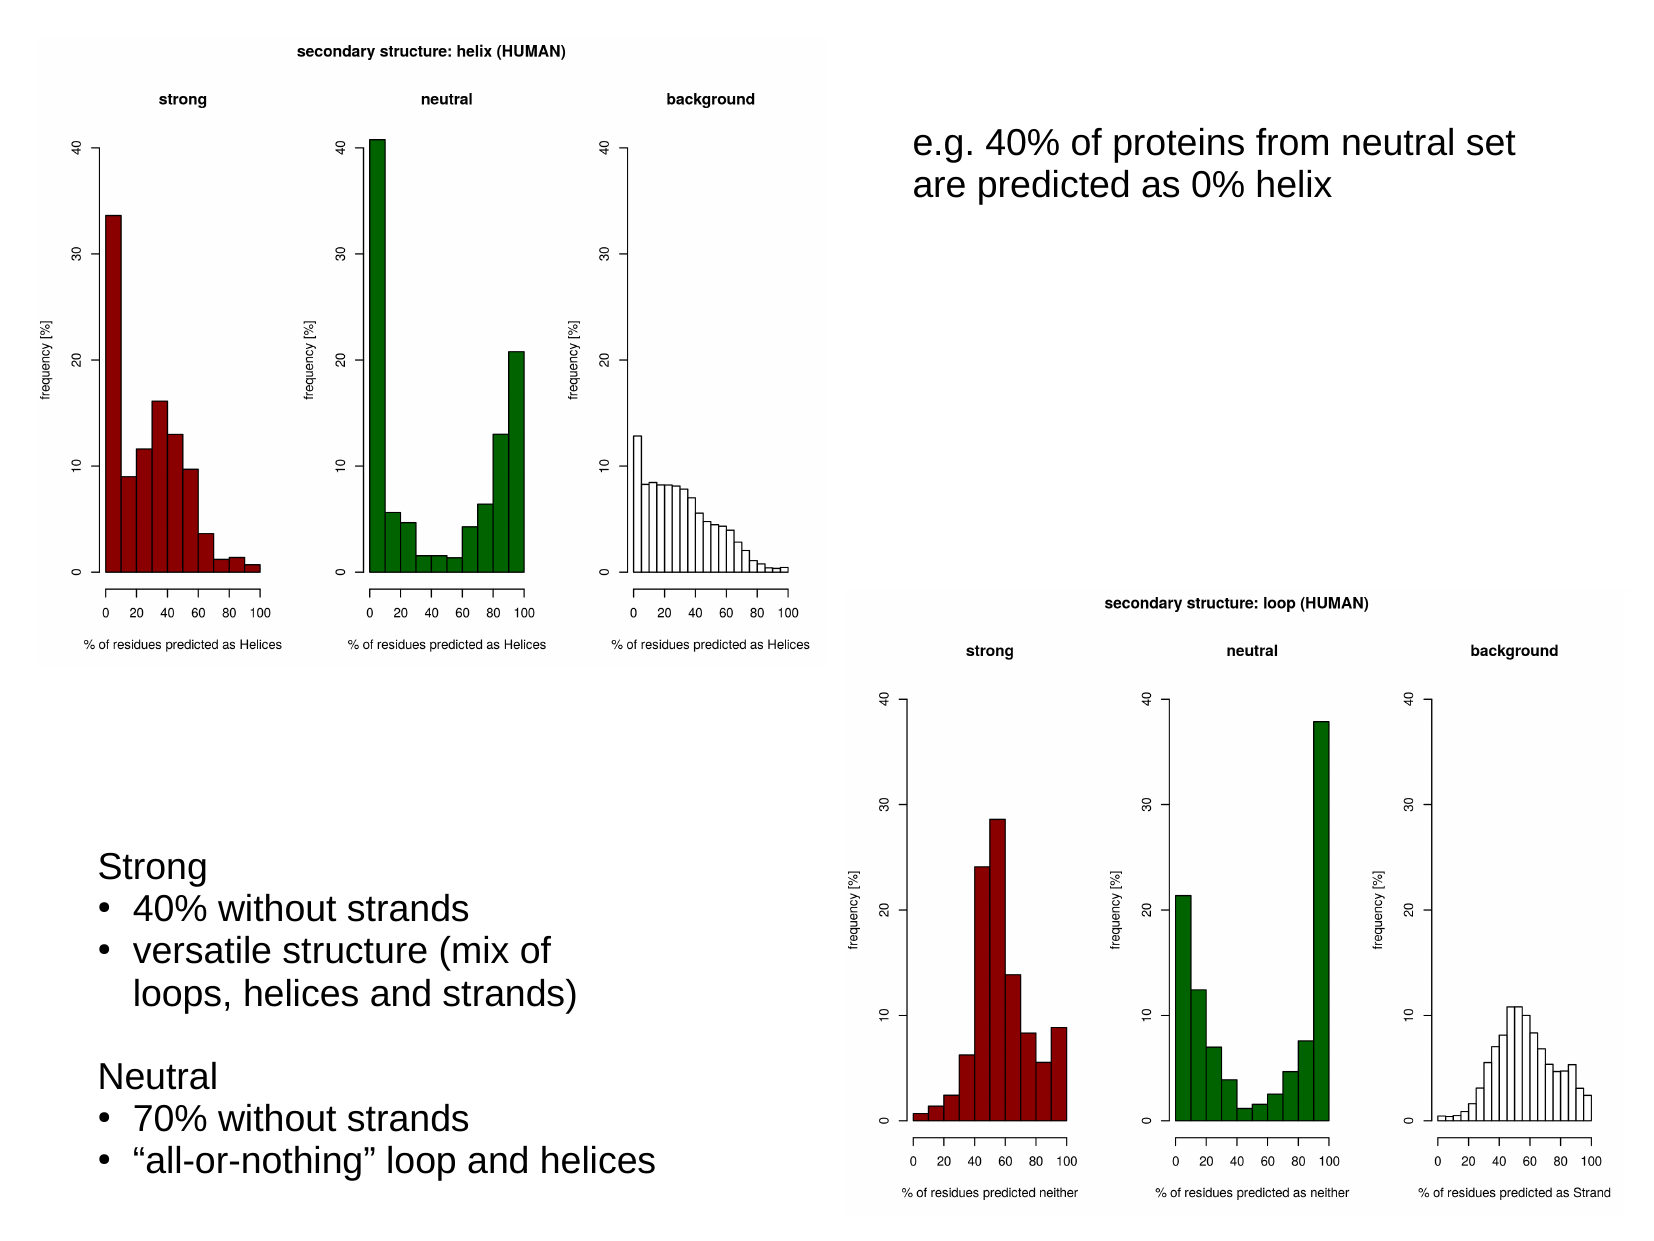

e.g. 40% of proteins from neutral set are predicted as 0% helix
Strong
40% without strands
versatile structure (mix of loops, helices and strands)
Neutral
70% without strands
“all-or-nothing” loop and helices